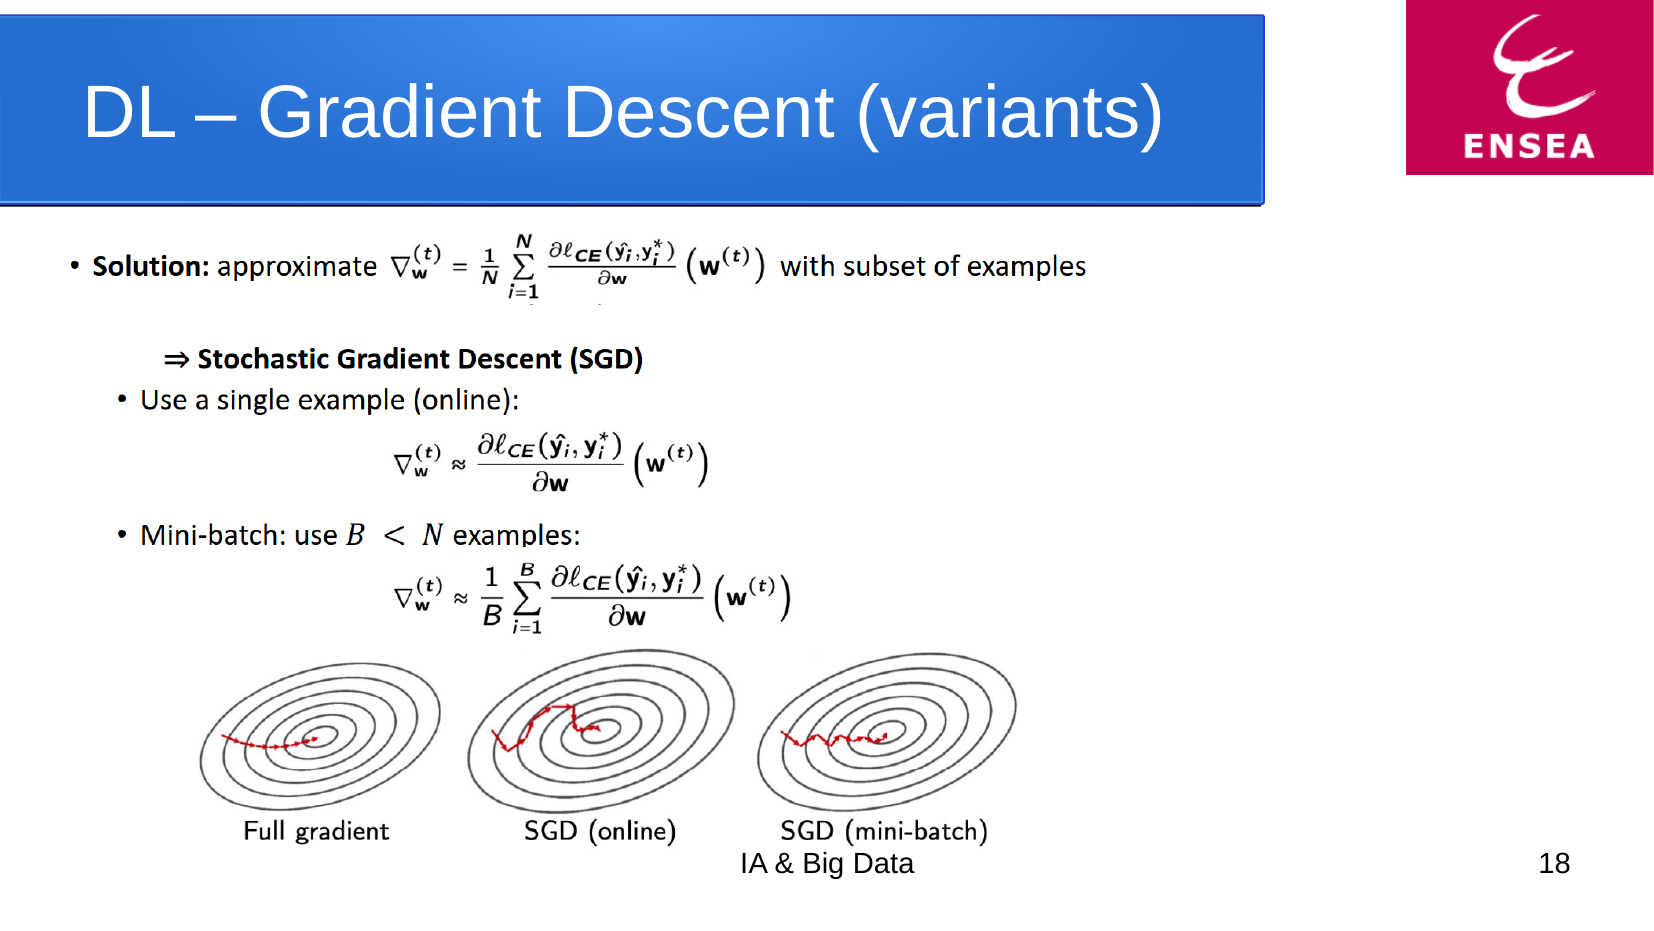

# DL – Gradient Descent (variants)
IA & Big Data
18